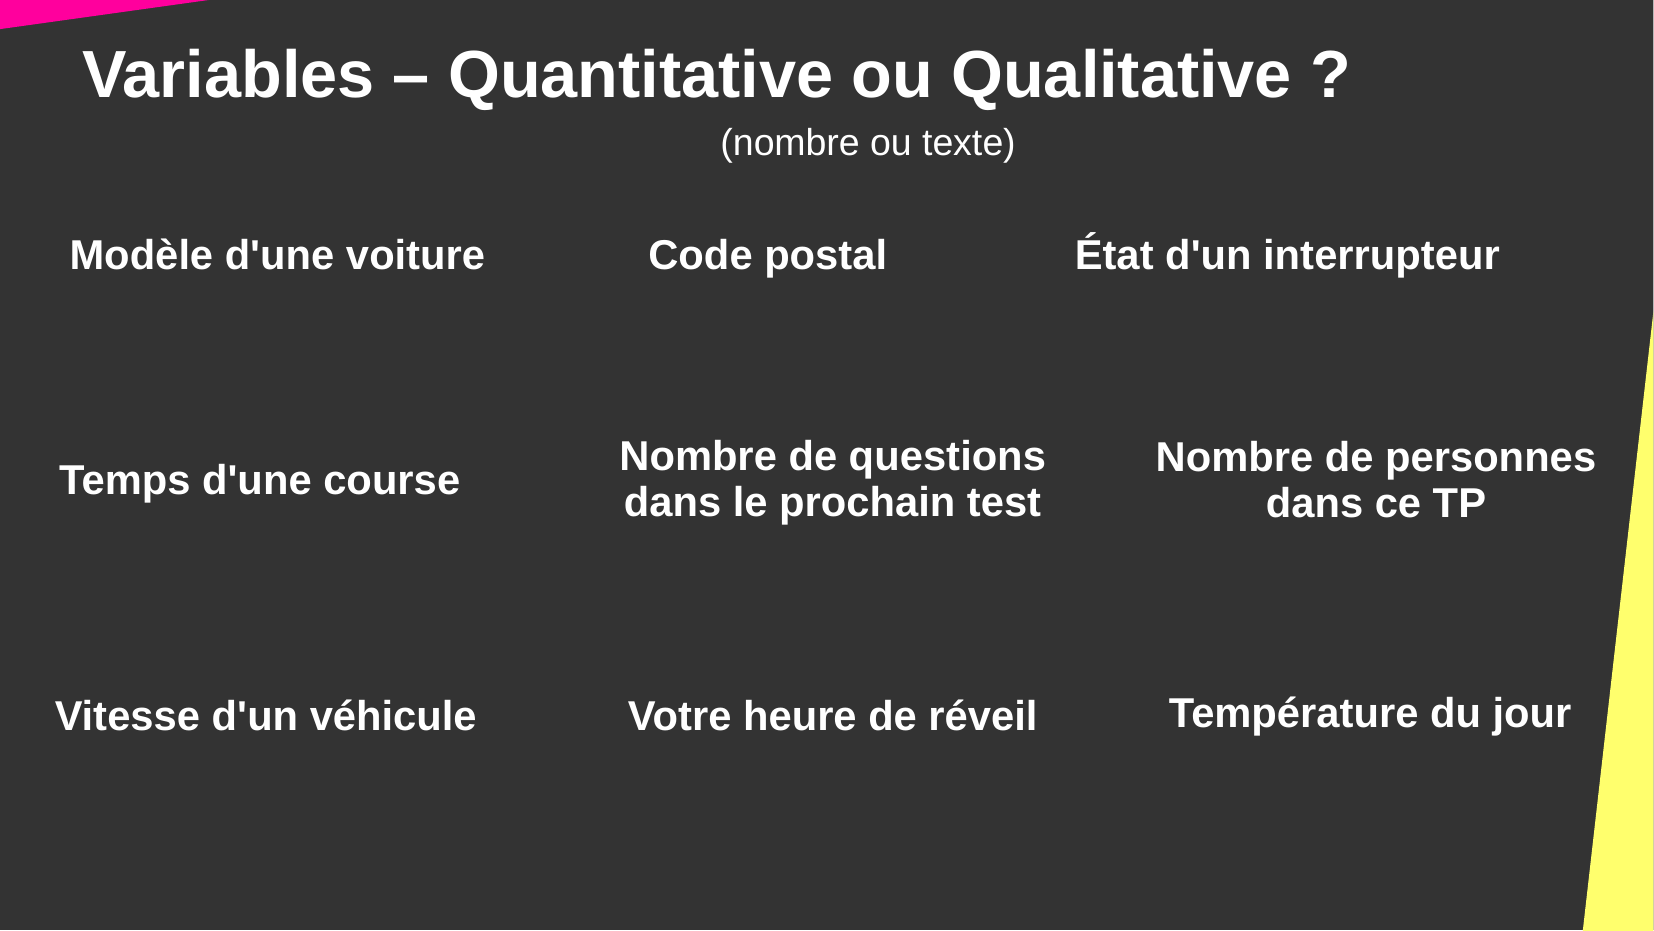

# Variables – Quantitative ou Qualitative ?
(nombre ou texte)
Modèle d'une voiture
Code postal
État d'un interrupteur
Nombre de questions dans le prochain test
Nombre de personnes dans ce TP
Temps d'une course
Température du jour
Vitesse d'un véhicule
Votre heure de réveil